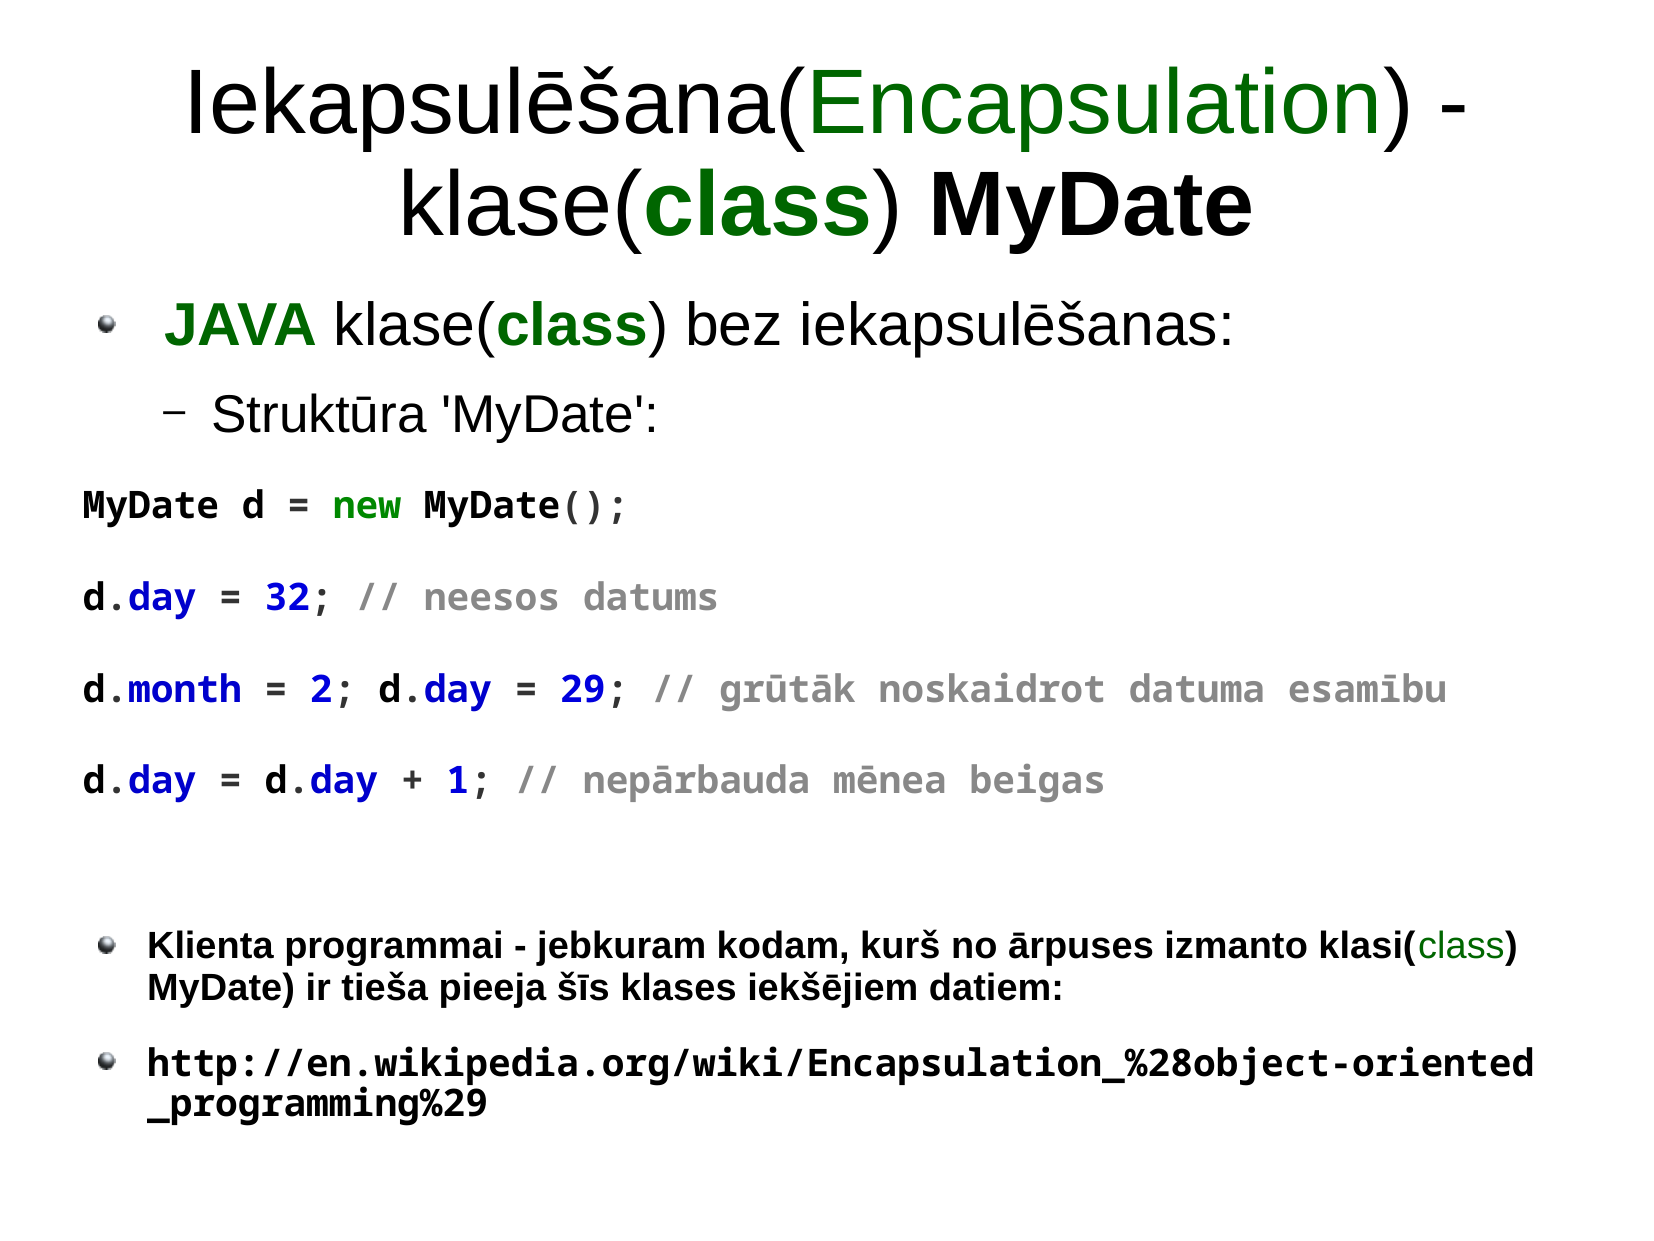

# Iekapsulēšana(Encapsulation) - klase(class) MyDate
 JAVA klase(class) bez iekapsulēšanas:
Struktūra 'MyDate':
MyDate d = new MyDate();
d.day = 32; // neesos datums
d.month = 2; d.day = 29; // grūtāk noskaidrot datuma esamību
d.day = d.day + 1; // nepārbauda mēnea beigas
Klienta programmai - jebkuram kodam, kurš no ārpuses izmanto klasi(class) MyDate) ir tieša pieeja šīs klases iekšējiem datiem:
http://en.wikipedia.org/wiki/Encapsulation_%28object-oriented_programming%29